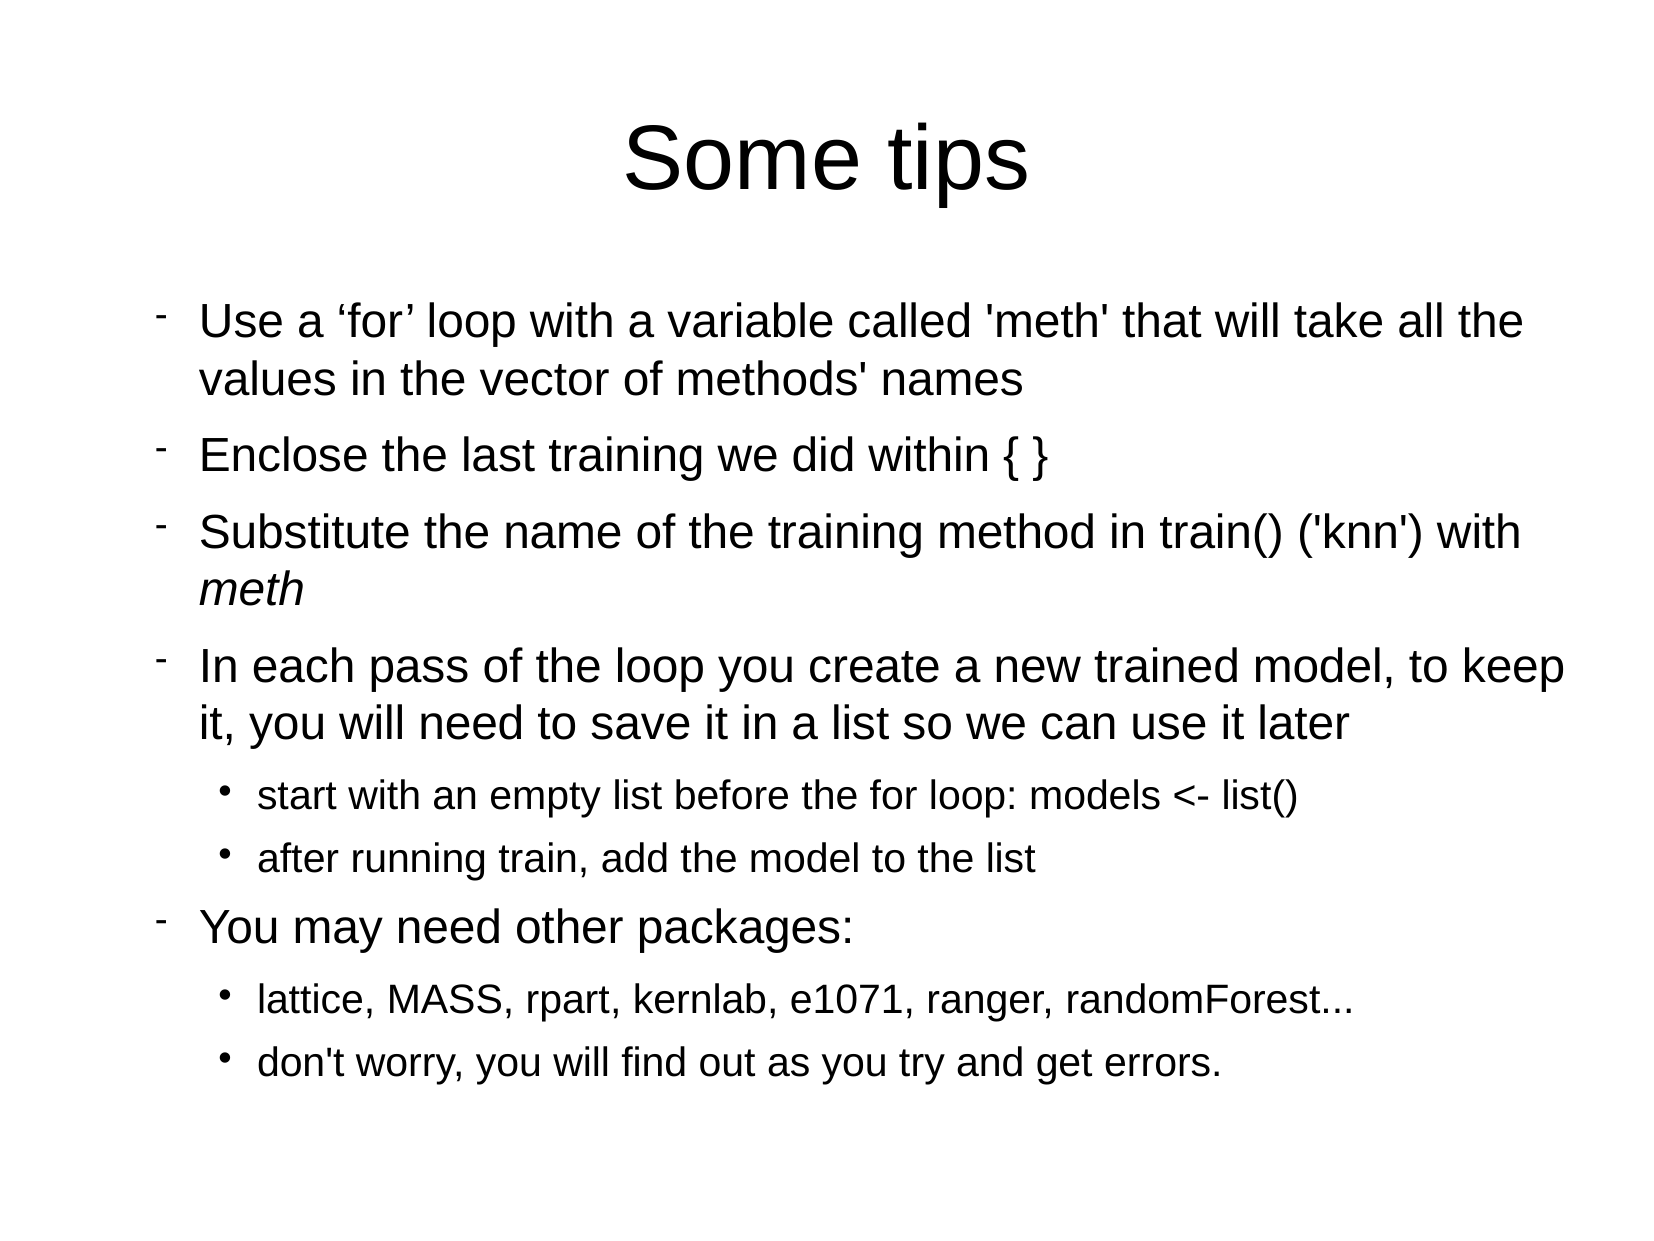

Some tips
Use a ‘for’ loop with a variable called 'meth' that will take all the values in the vector of methods' names
Enclose the last training we did within { }
Substitute the name of the training method in train() ('knn') with meth
In each pass of the loop you create a new trained model, to keep it, you will need to save it in a list so we can use it later
start with an empty list before the for loop: models <- list()
after running train, add the model to the list
You may need other packages:
lattice, MASS, rpart, kernlab, e1071, ranger, randomForest...
don't worry, you will find out as you try and get errors.